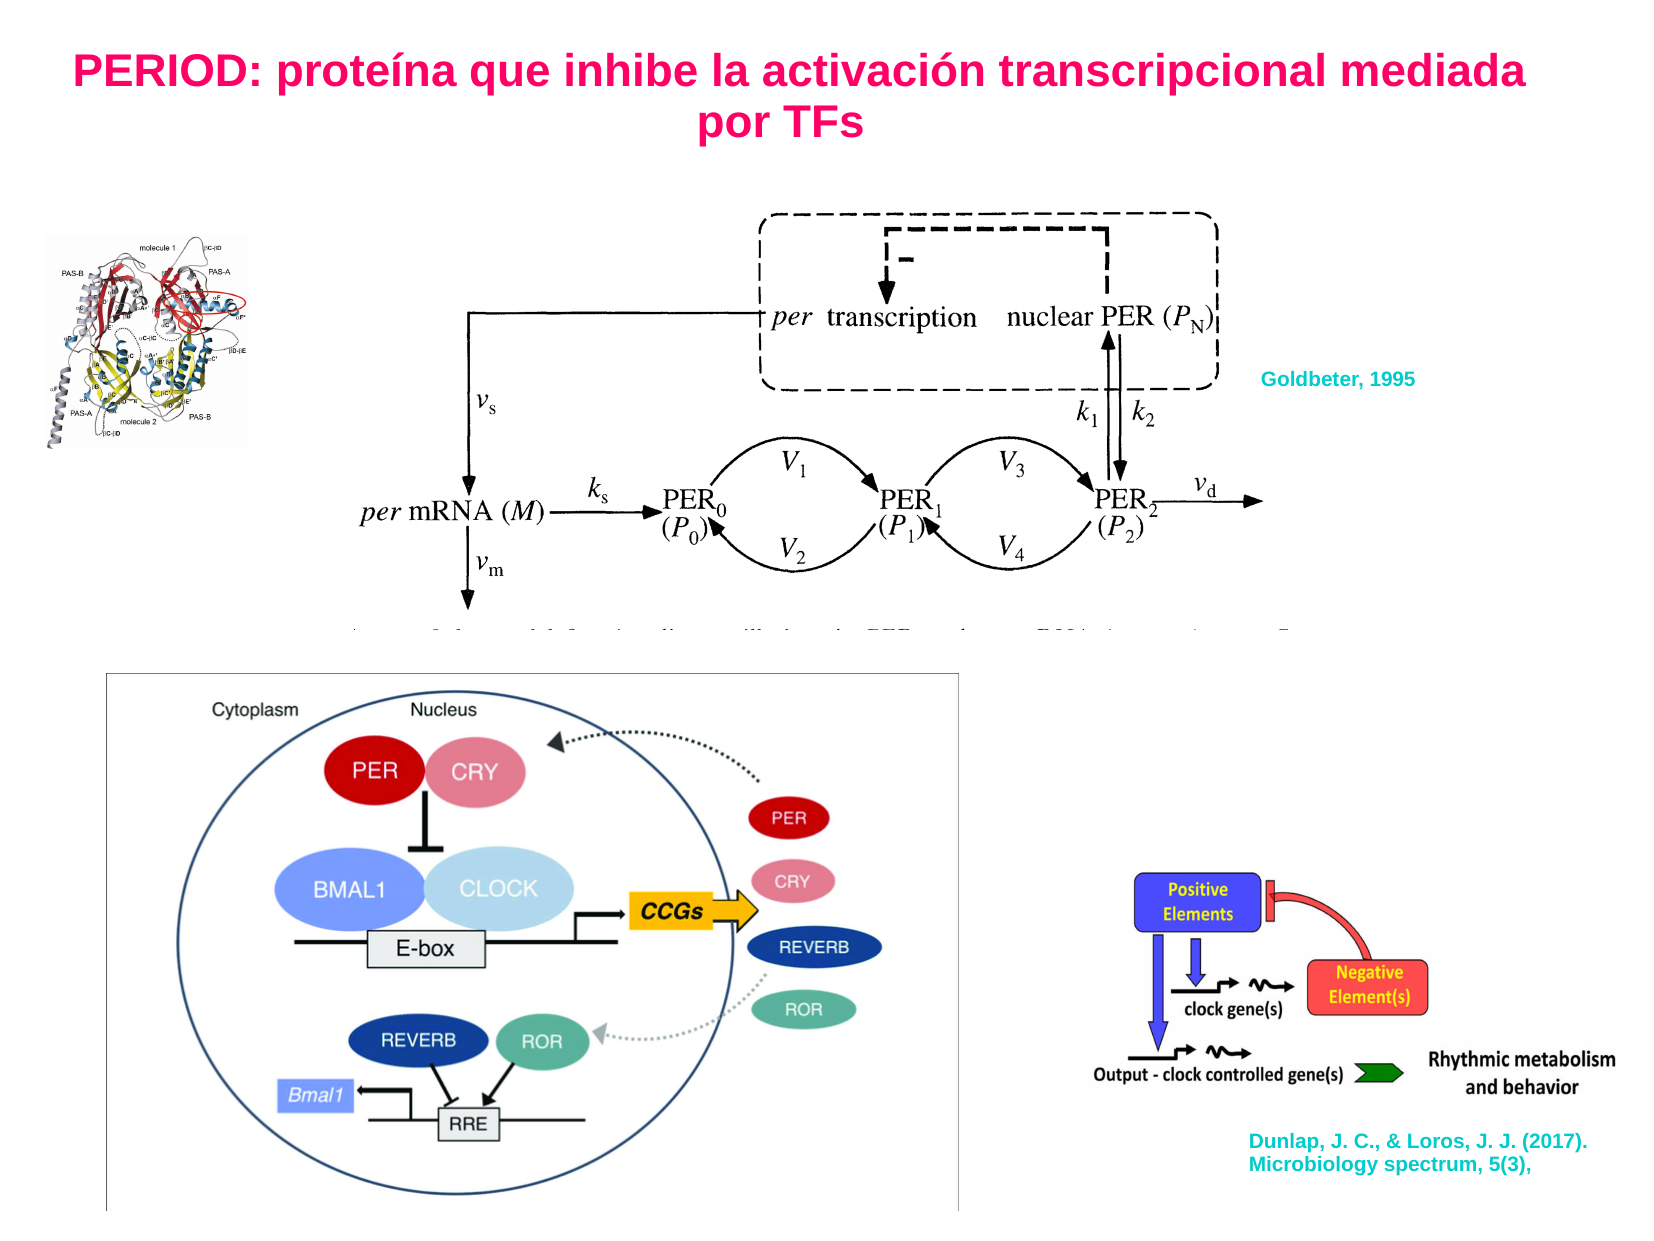

PERIOD: proteína que inhibe la activación transcripcional mediada por TFs
Goldbeter, 1995
Dunlap, J. C., & Loros, J. J. (2017). Microbiology spectrum, 5(3),